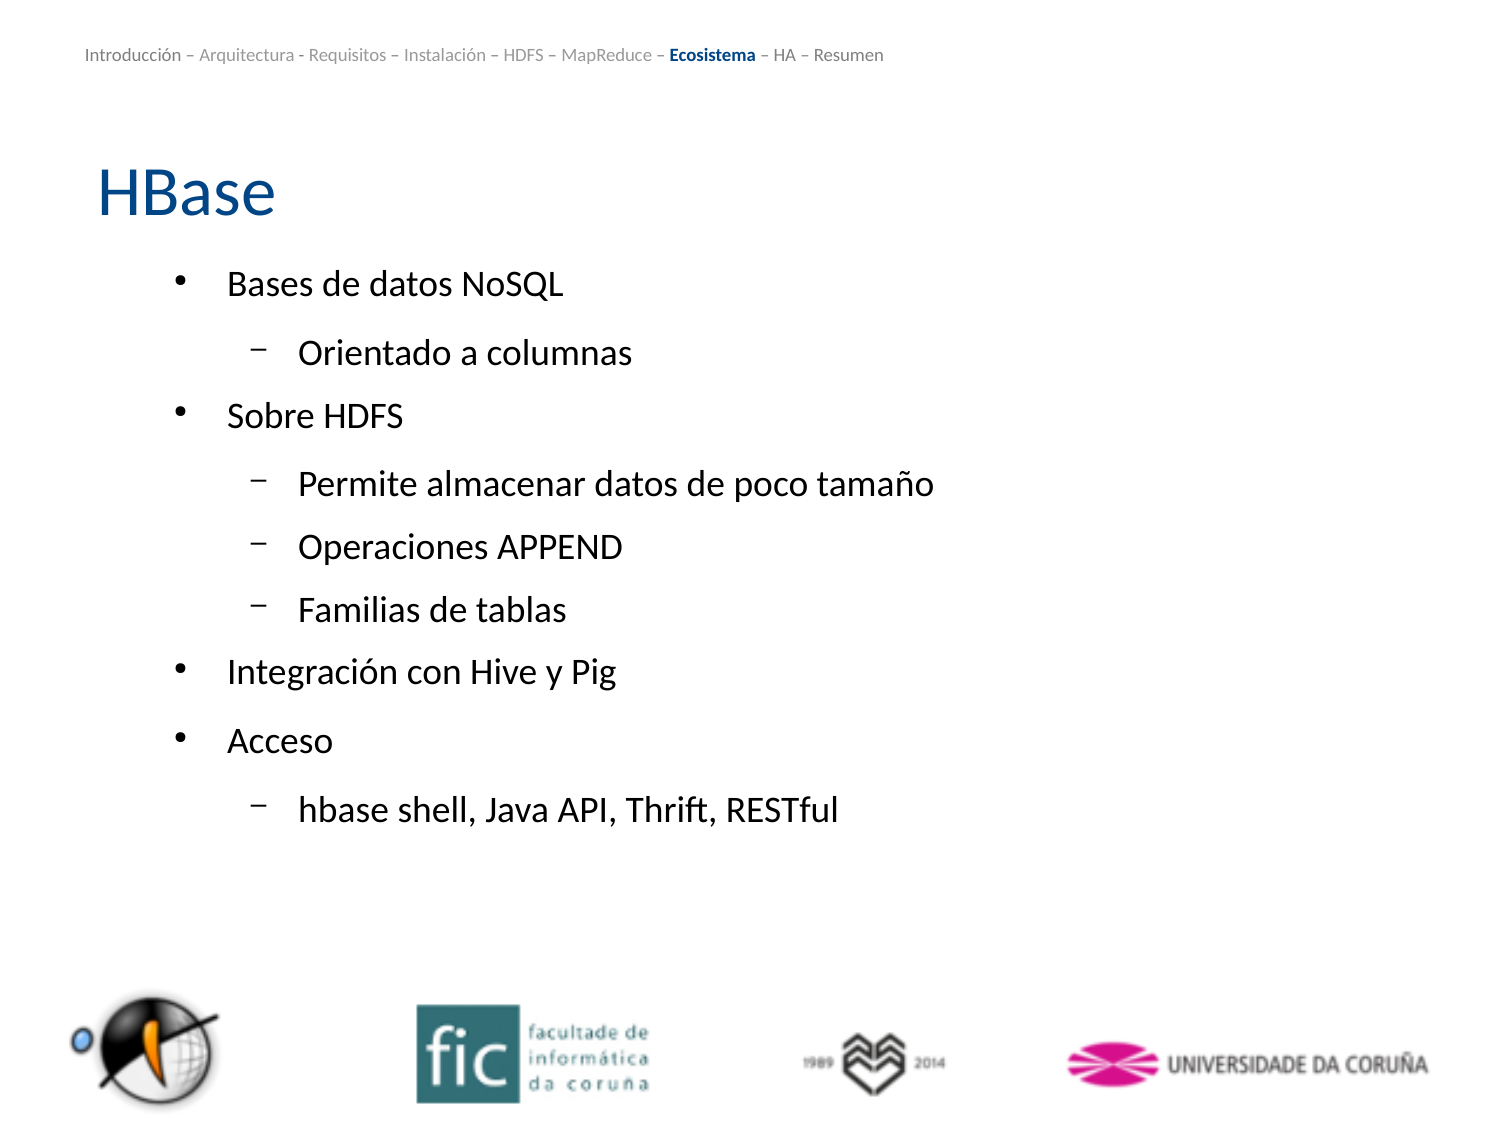

Introducción – Arquitectura - Requisitos – Instalación – HDFS – MapReduce – Ecosistema – HA – Resumen
# HBase
Bases de datos NoSQL
Orientado a columnas
Sobre HDFS
Permite almacenar datos de poco tamaño
Operaciones APPEND
Familias de tablas
Integración con Hive y Pig
Acceso
hbase shell, Java API, Thrift, RESTful